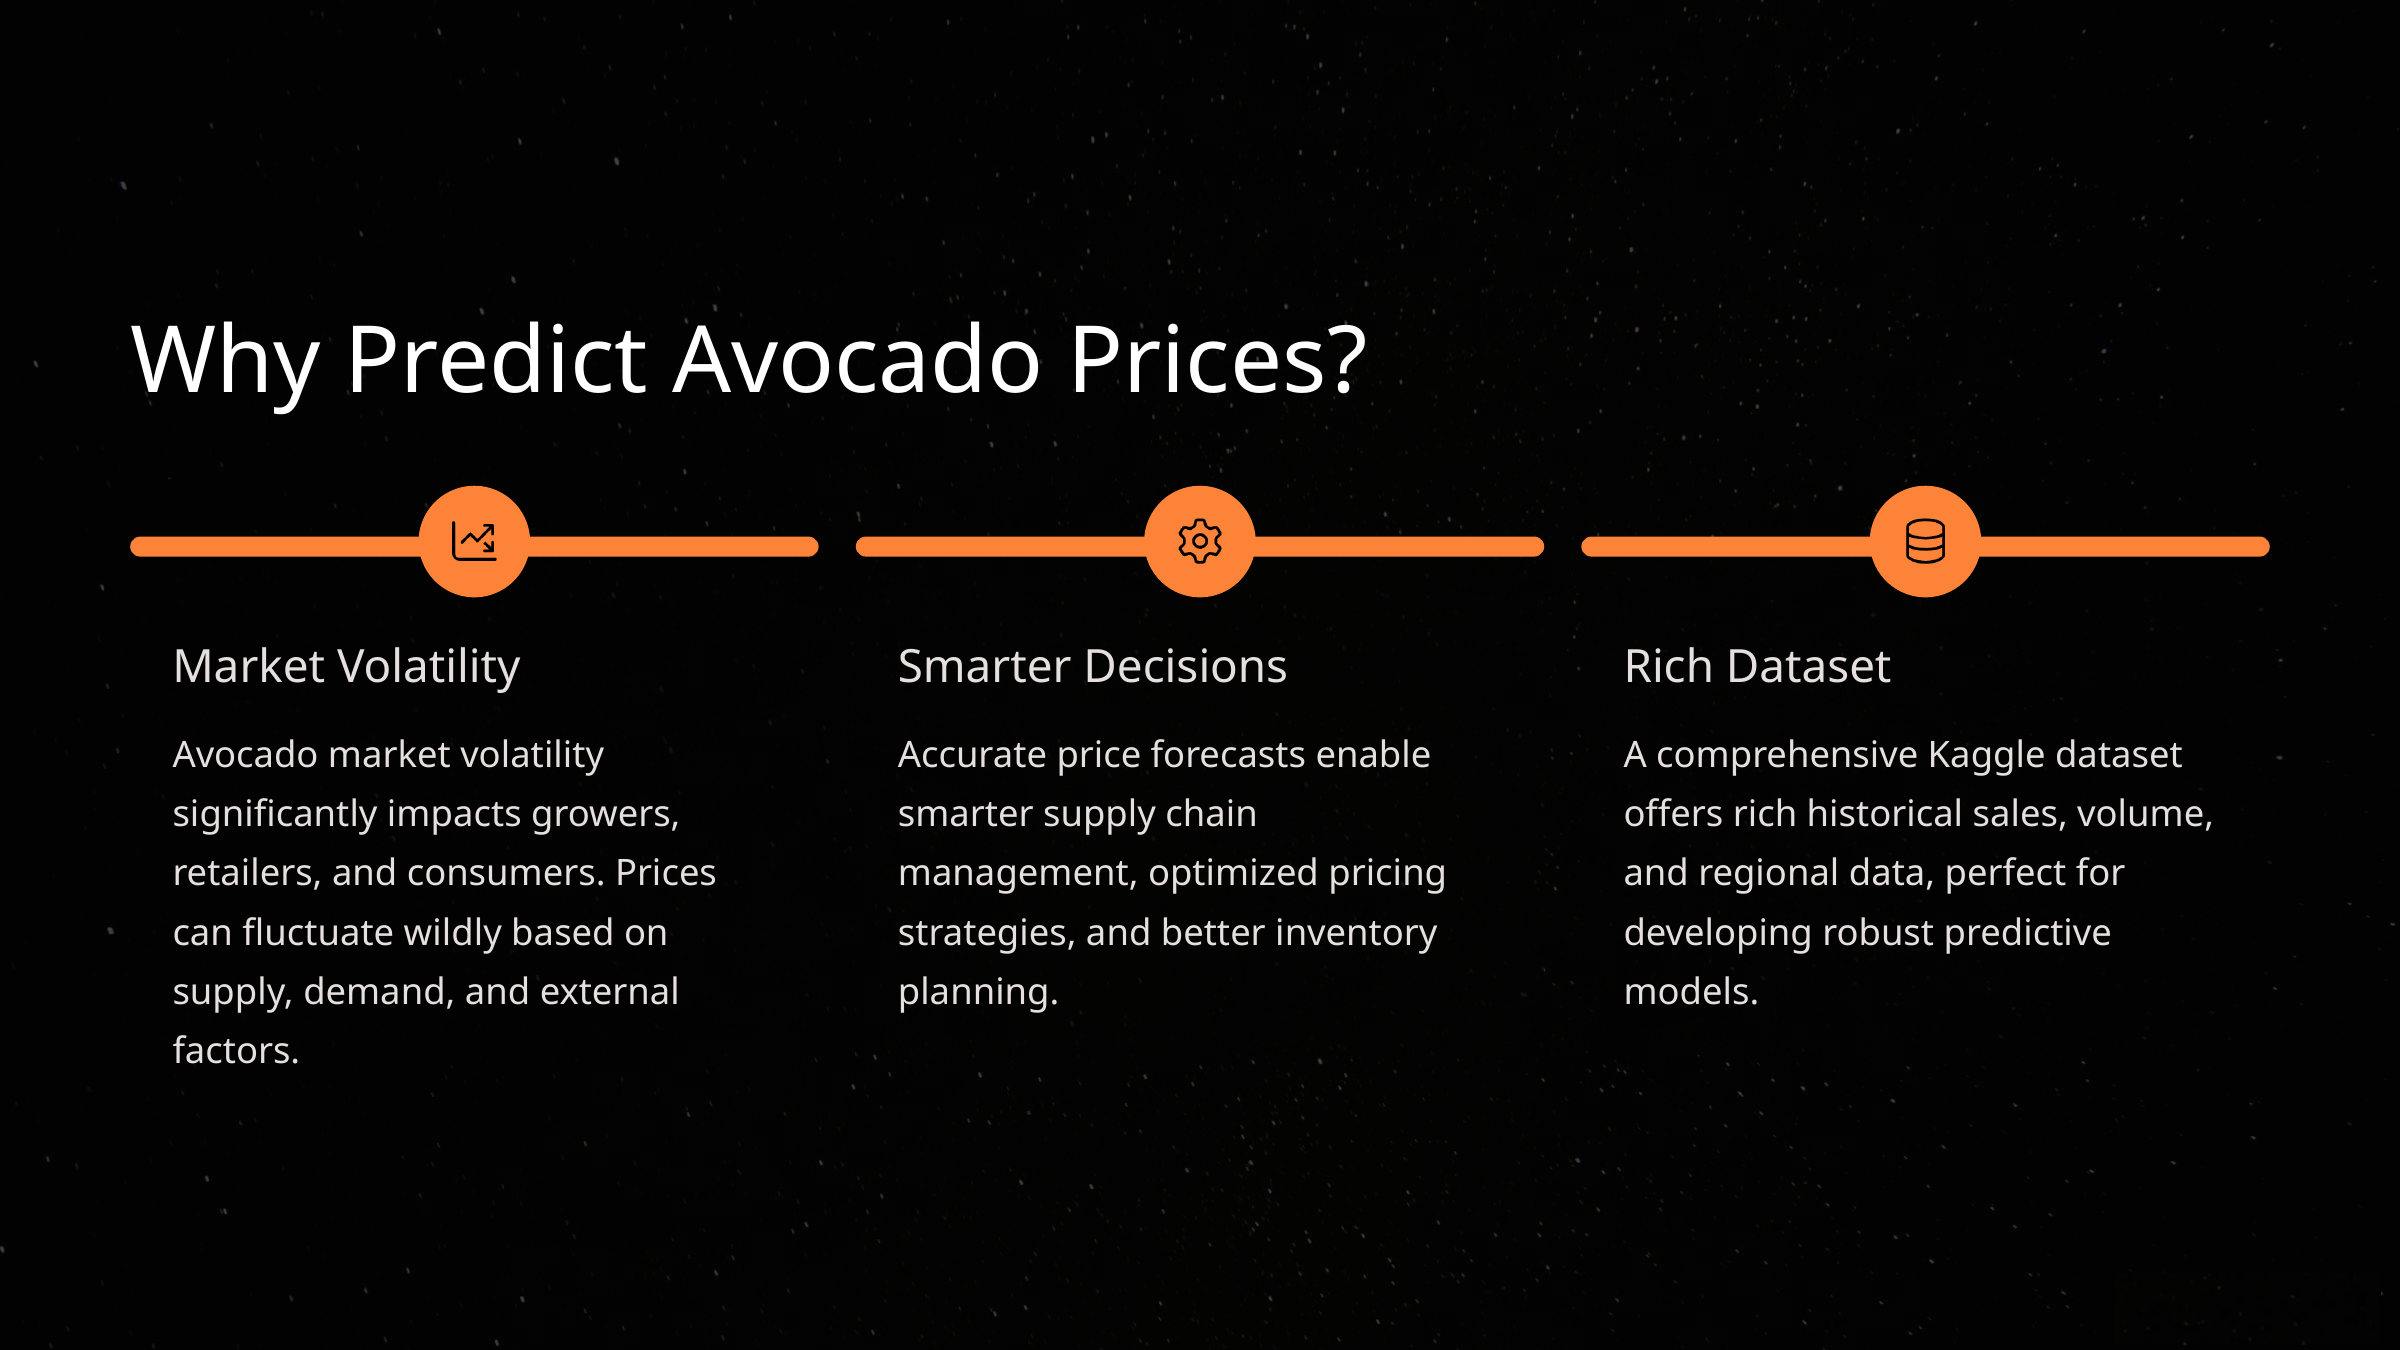

Why Predict Avocado Prices?
Market Volatility
Smarter Decisions
Rich Dataset
Avocado market volatility significantly impacts growers, retailers, and consumers. Prices can fluctuate wildly based on supply, demand, and external factors.
Accurate price forecasts enable smarter supply chain management, optimized pricing strategies, and better inventory planning.
A comprehensive Kaggle dataset offers rich historical sales, volume, and regional data, perfect for developing robust predictive models.